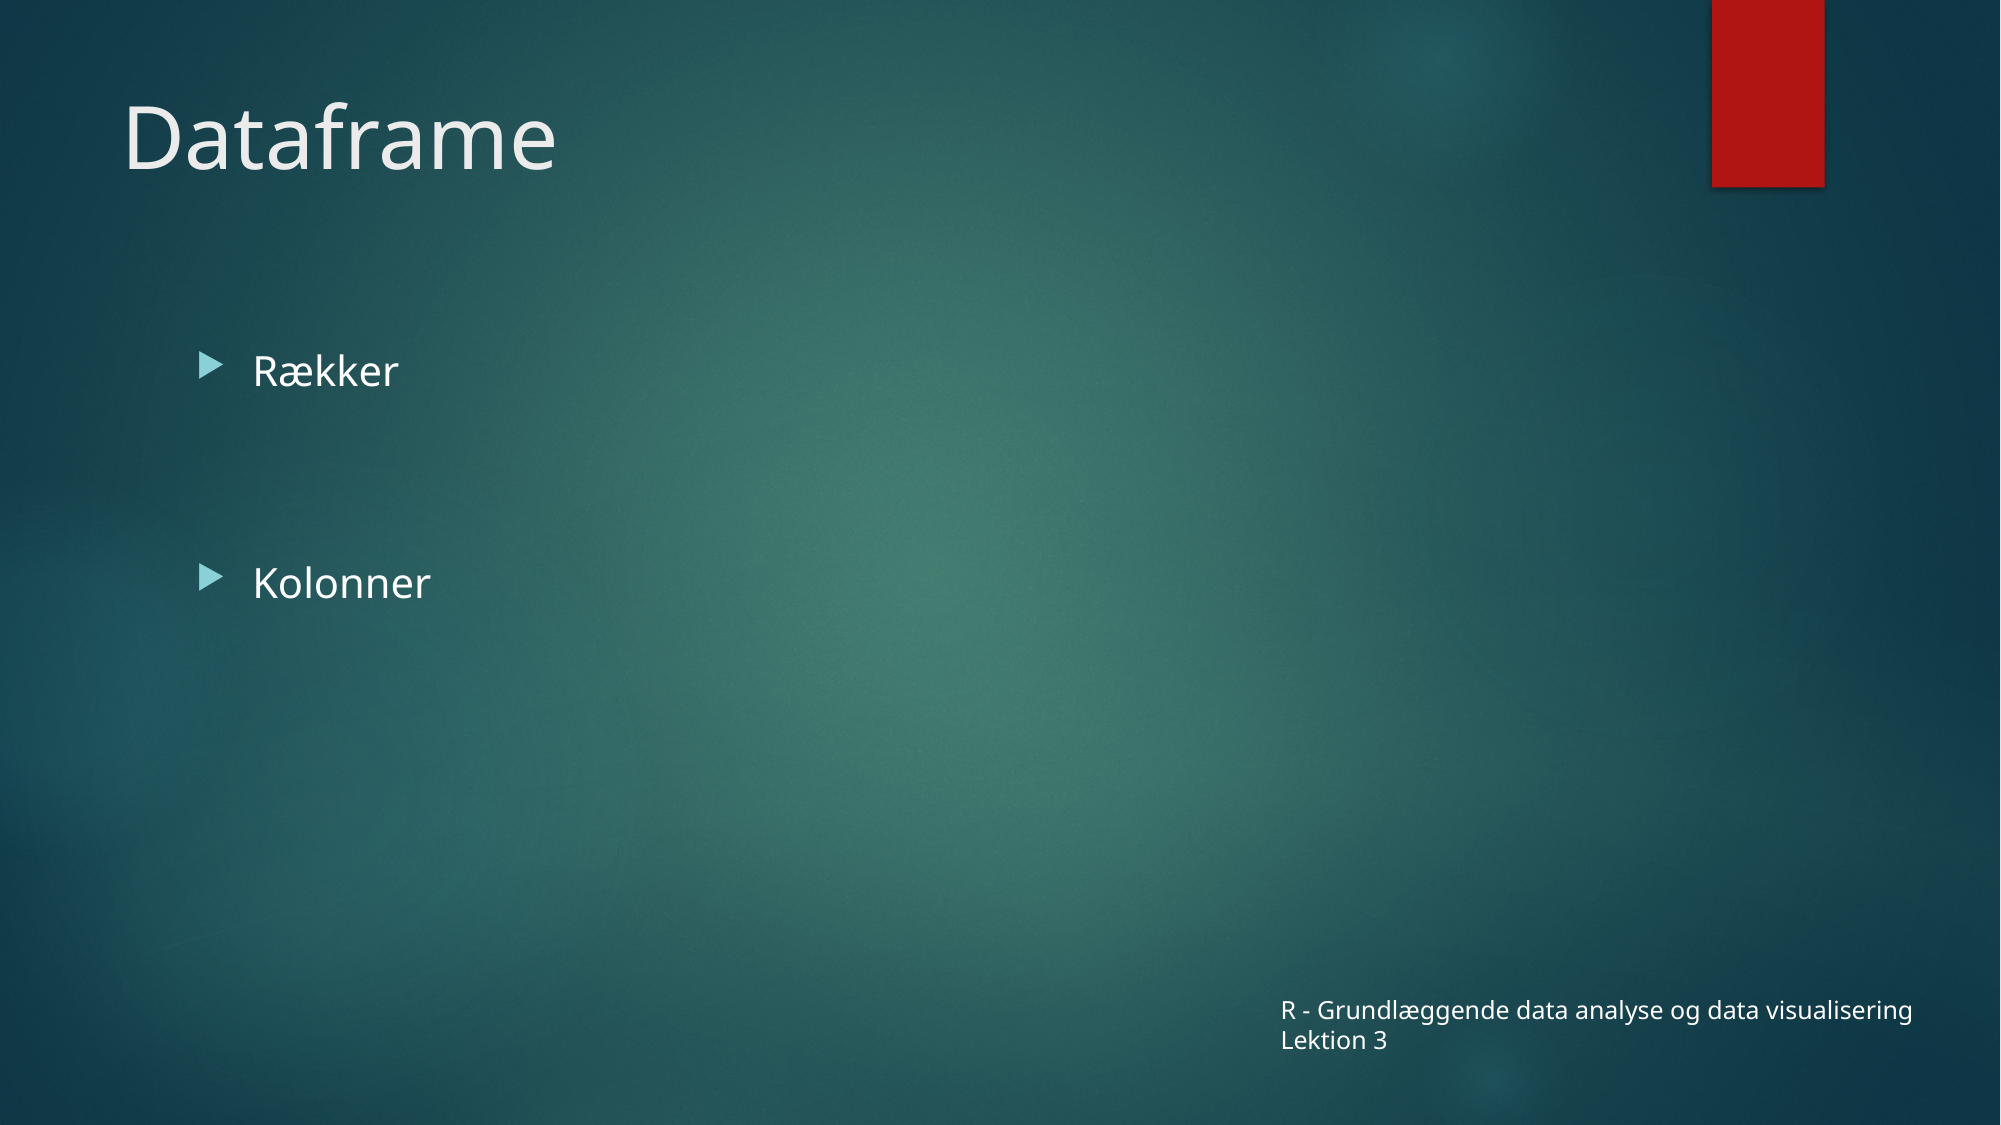

# Dataframe
Rækker
Kolonner
R - Grundlæggende data analyse og data visualisering Lektion 3